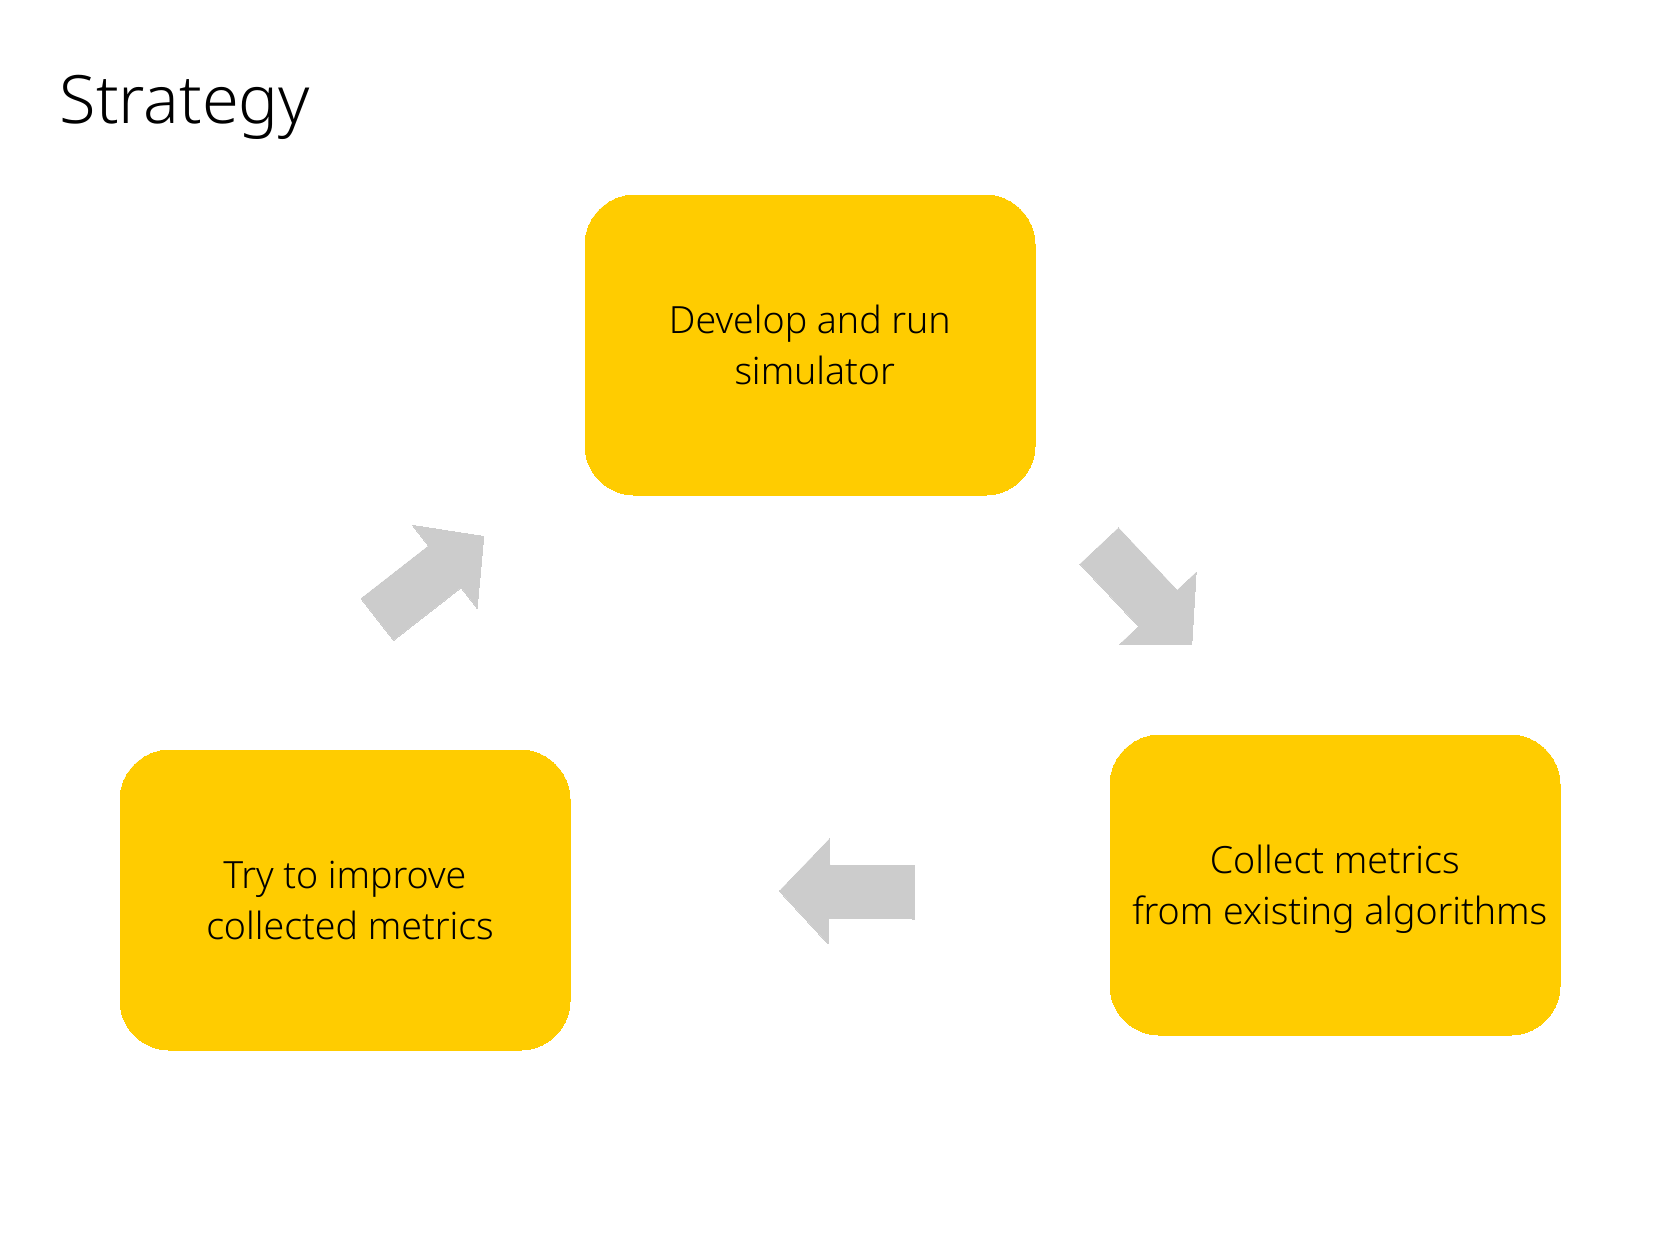

Strategy
Develop and run
 simulator
Collect metrics
 from existing algorithms
Try to improve
 collected metrics